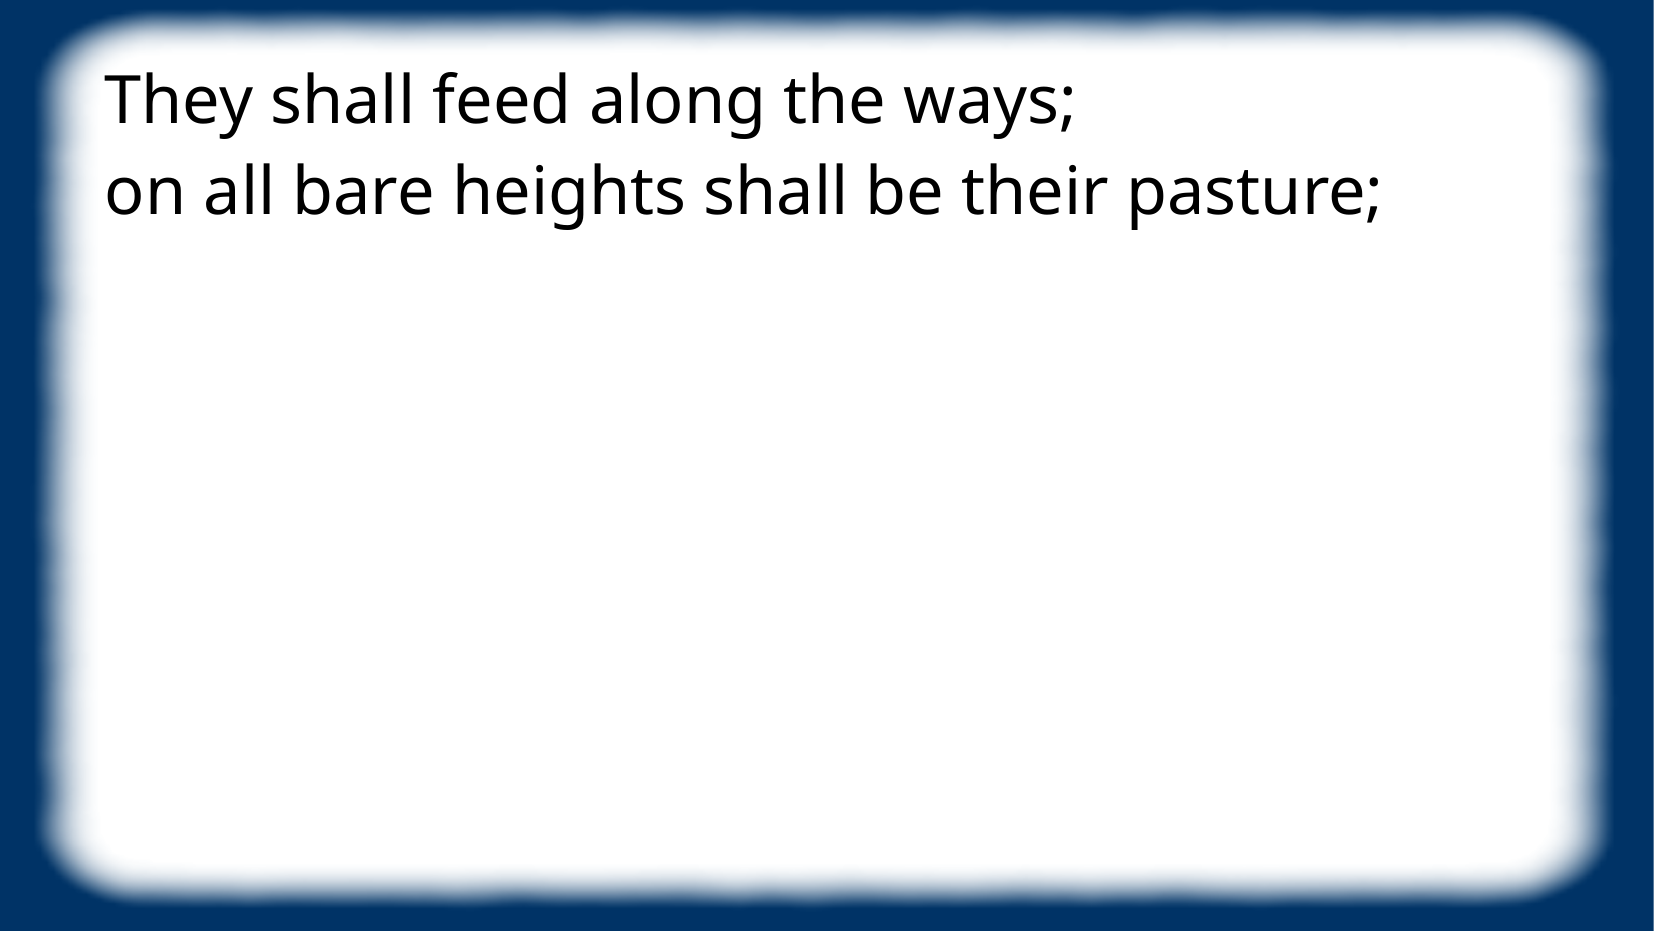

They shall feed along the ways;
on all bare heights shall be their pasture;